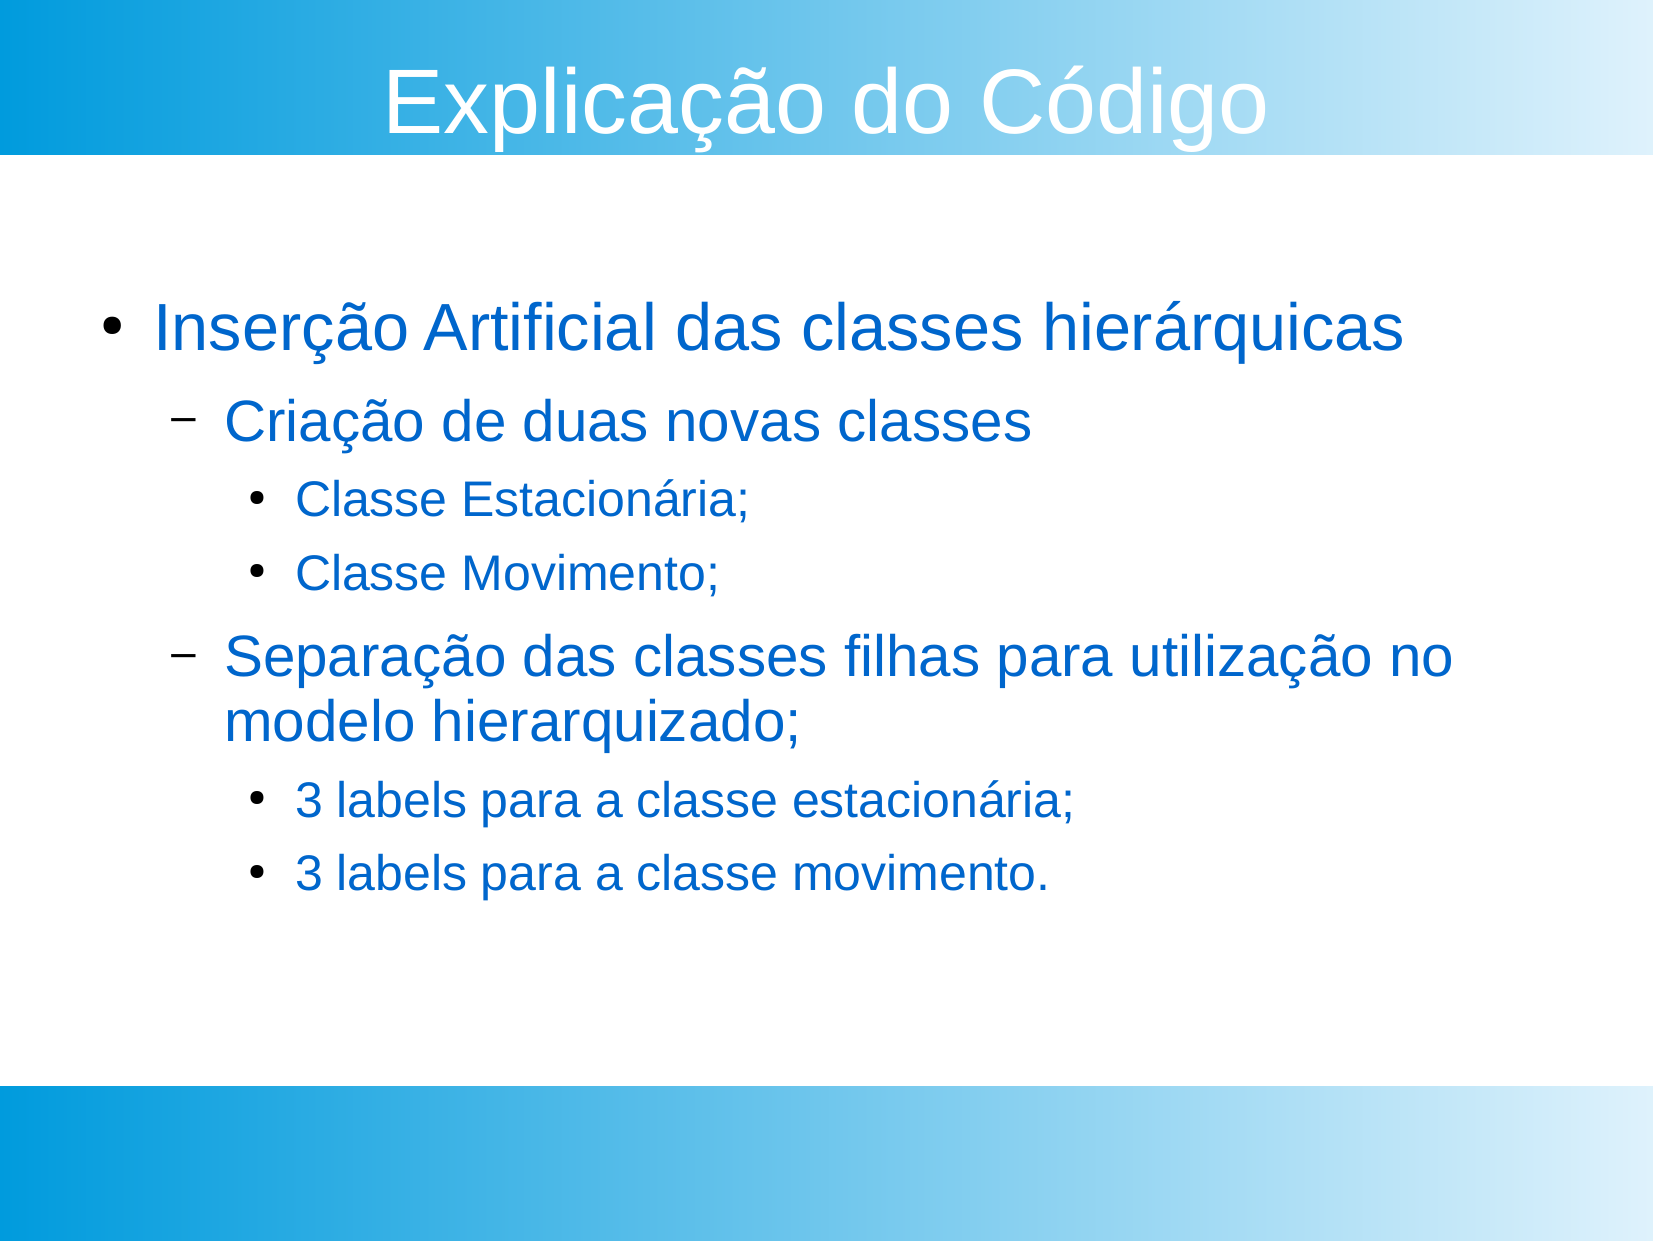

# Explicação do Código
Inserção Artificial das classes hierárquicas
Criação de duas novas classes
Classe Estacionária;
Classe Movimento;
Separação das classes filhas para utilização no modelo hierarquizado;
3 labels para a classe estacionária;
3 labels para a classe movimento.